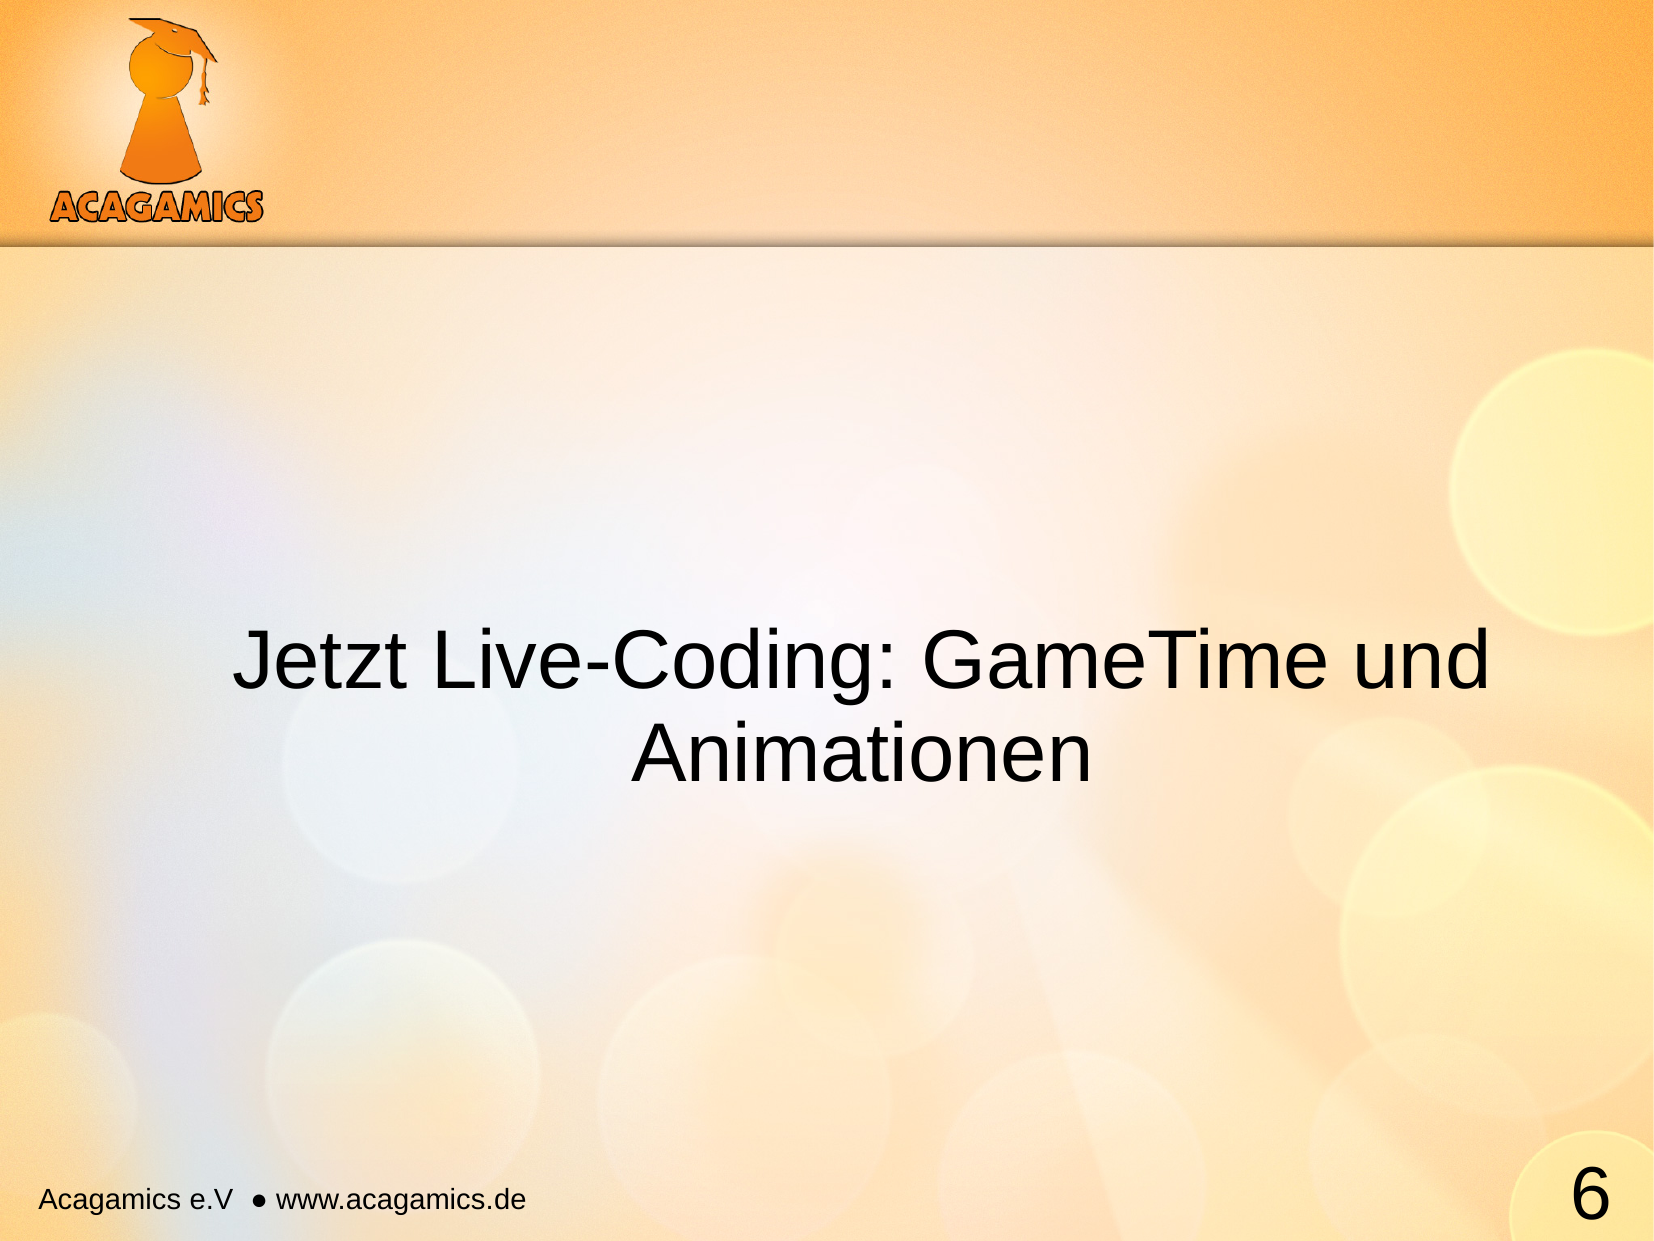

#
Jetzt Live-Coding: GameTime und Animationen
6